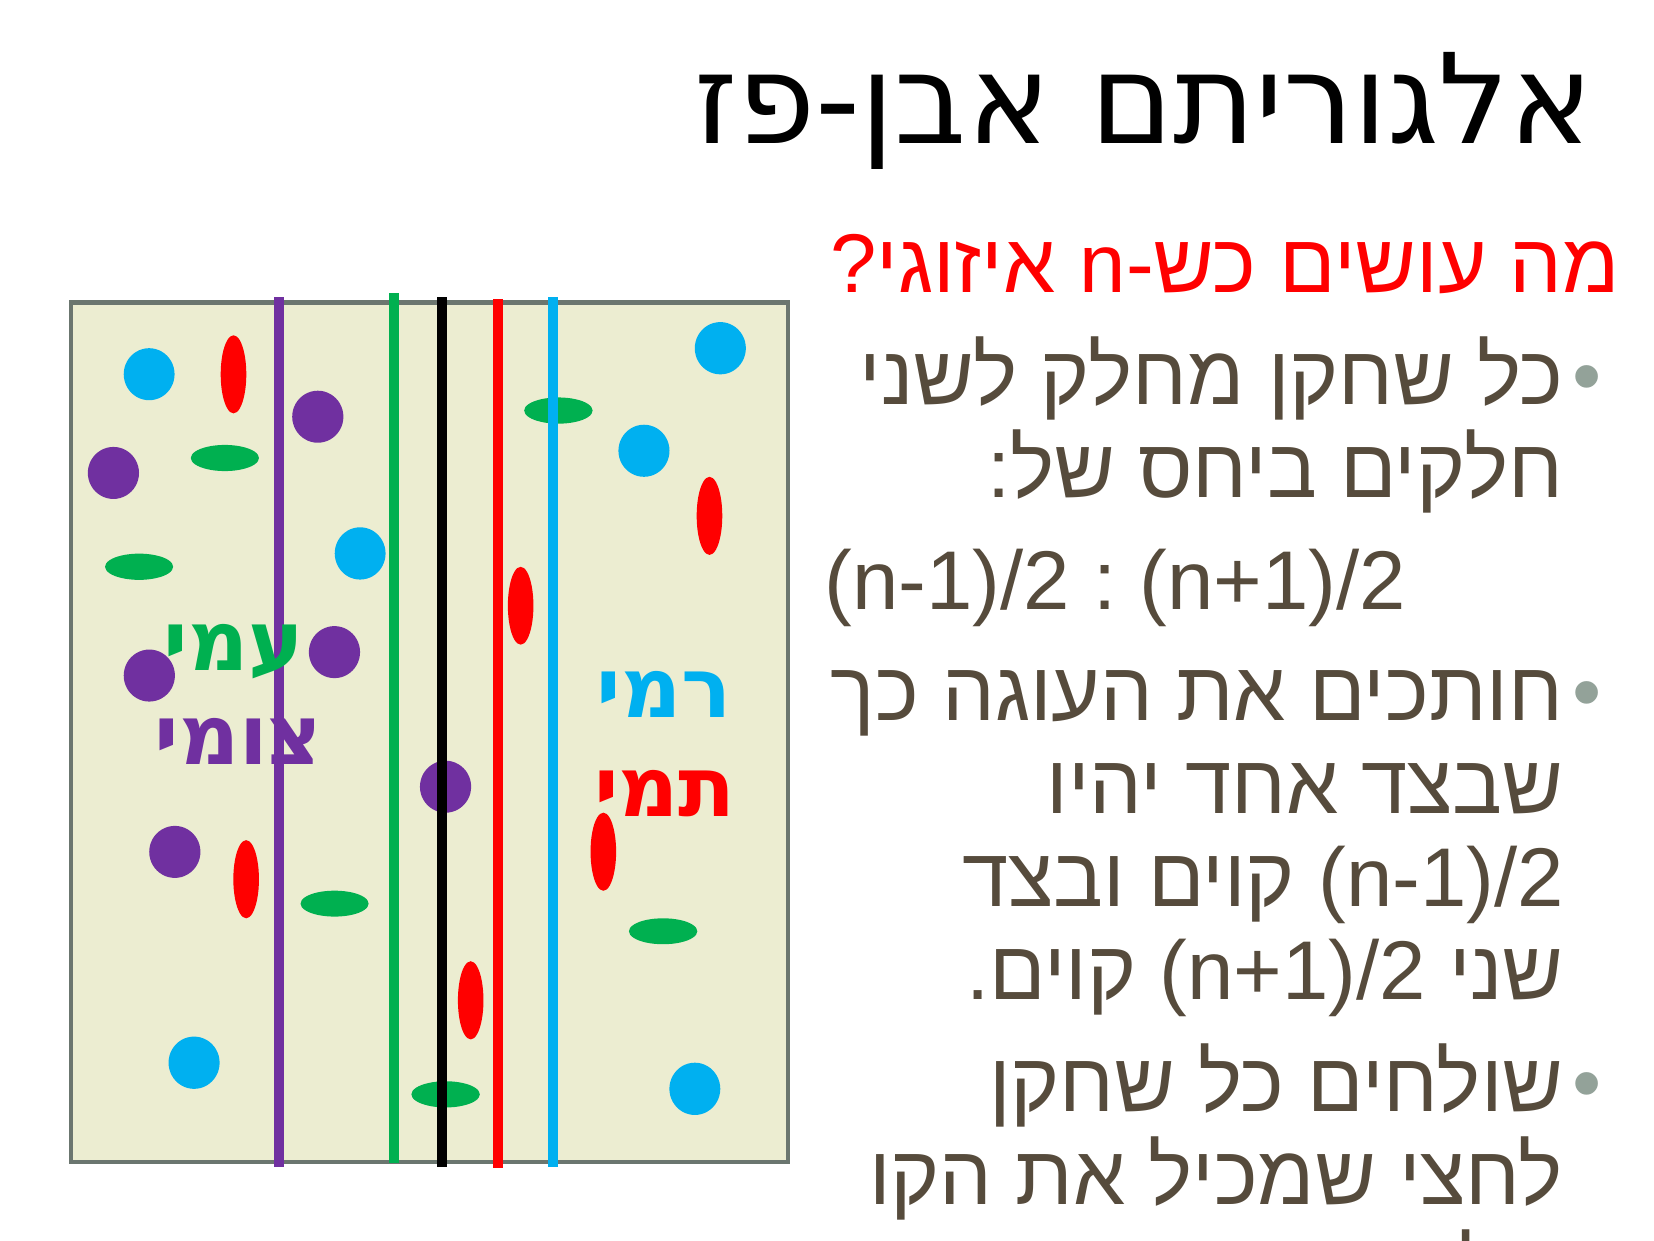

# אלגוריתם אבן-פז
מה עושים כש-n איזוגי?
כל שחקן מחלק לשני חלקים ביחס של:
(n-1)/2 : (n+1)/2
חותכים את העוגה כך שבצד אחד יהיו
2/(n-1) קוים ובצד שני 2/(n+1) קוים.
שולחים כל שחקן לחצי שמכיל את הקו שלו.
עמי
רמי
צומי
תמי